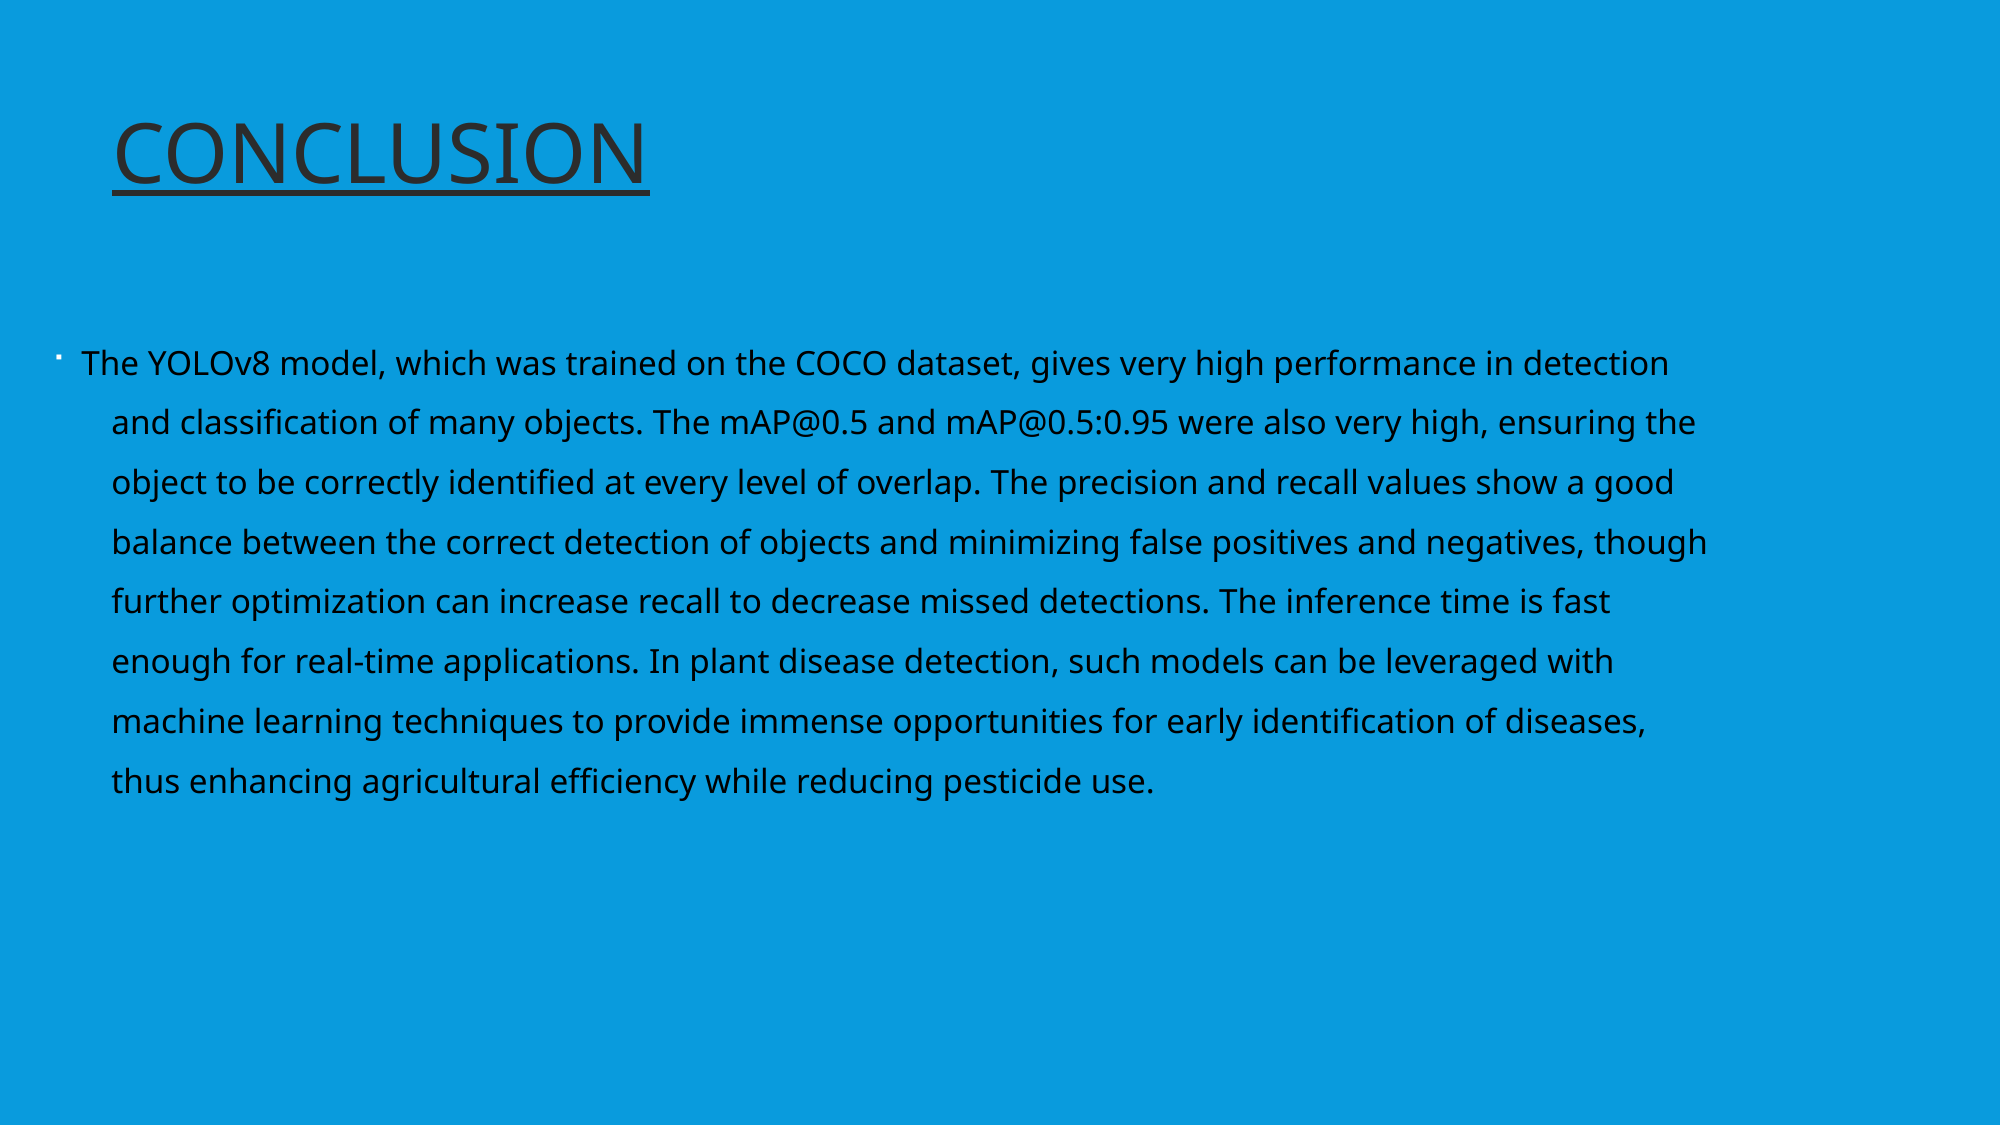

# Conclusion
The YOLOv8 model, which was trained on the COCO dataset, gives very high performance in detection and classification of many objects. The mAP@0.5 and mAP@0.5:0.95 were also very high, ensuring the object to be correctly identified at every level of overlap. The precision and recall values show a good balance between the correct detection of objects and minimizing false positives and negatives, though further optimization can increase recall to decrease missed detections. The inference time is fast enough for real-time applications. In plant disease detection, such models can be leveraged with machine learning techniques to provide immense opportunities for early identification of diseases, thus enhancing agricultural efficiency while reducing pesticide use.